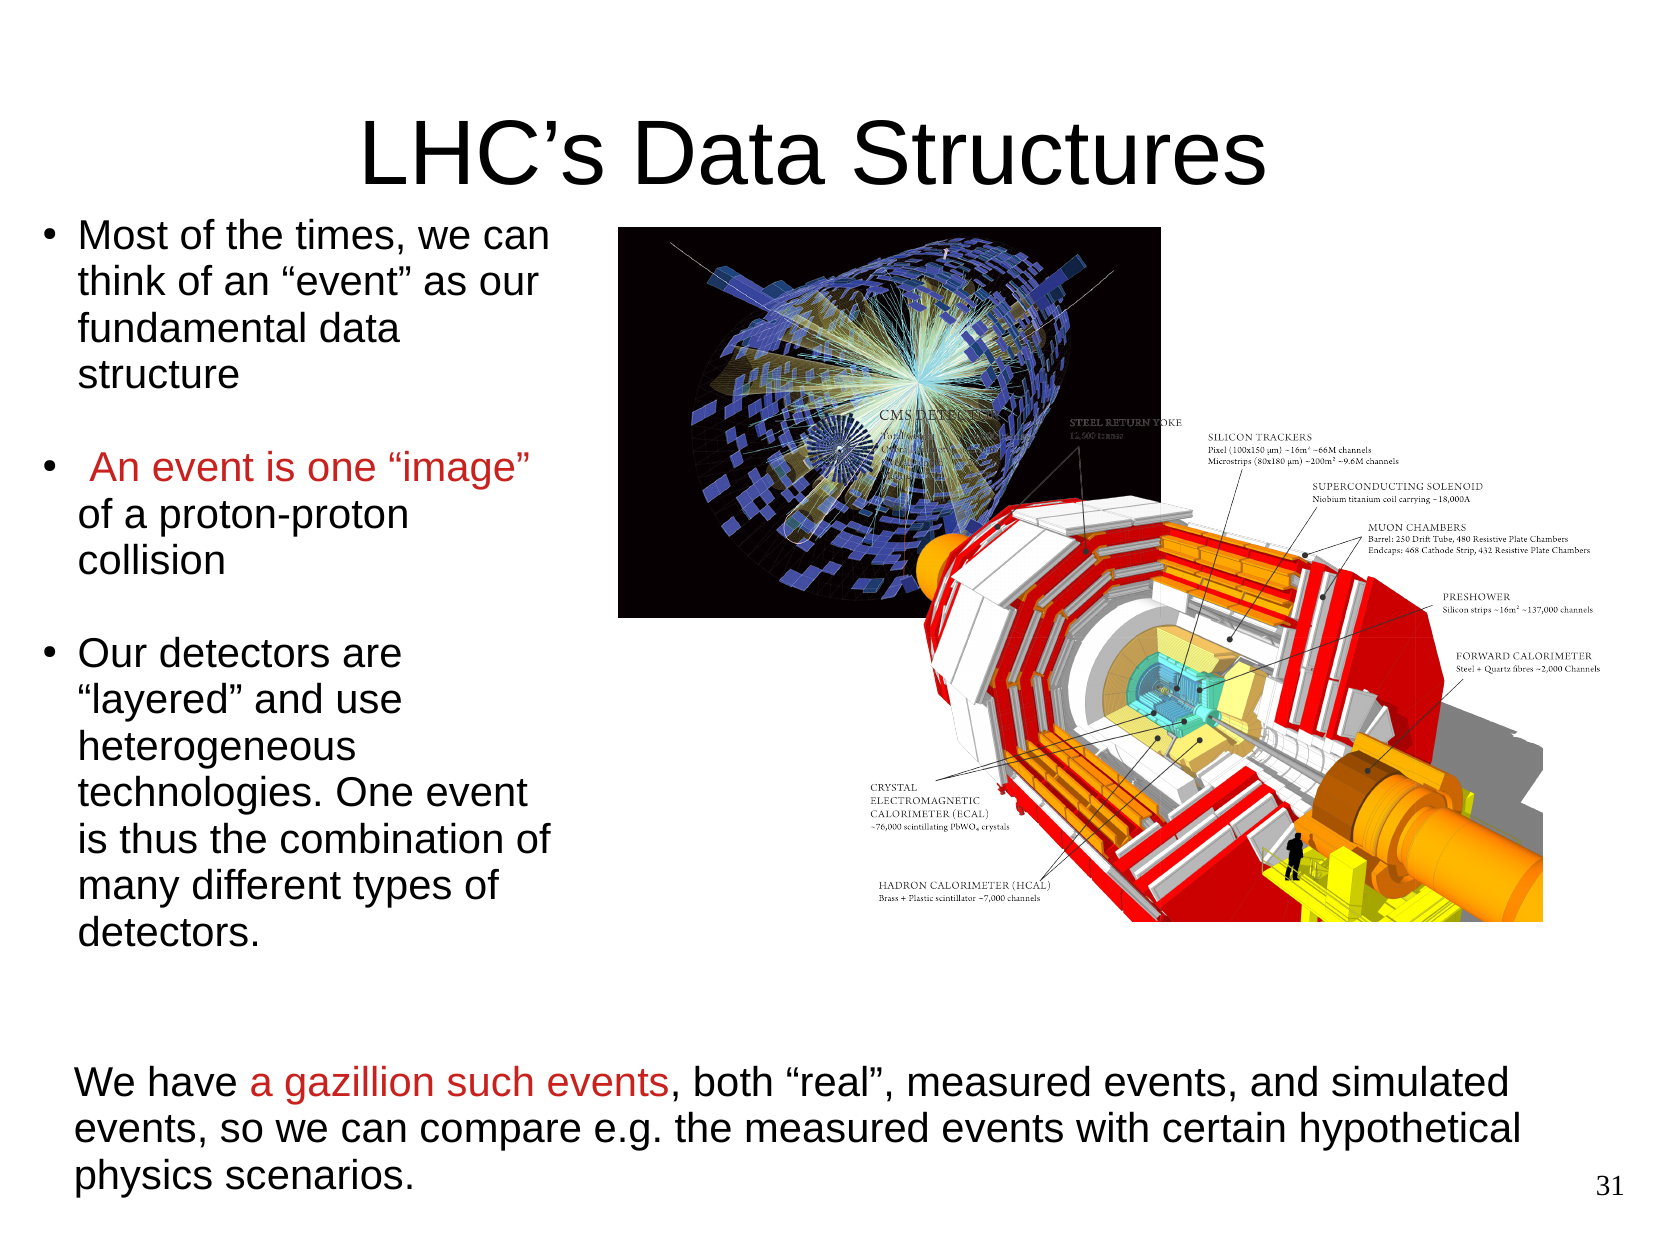

# LHC’s Data Structures
Most of the times, we can think of an “event” as our fundamental data structure
 An event is one “image” of a proton-proton collision
Our detectors are “layered” and use heterogeneous technologies. One event is thus the combination of many different types of detectors.
We have a gazillion such events, both “real”, measured events, and simulated events, so we can compare e.g. the measured events with certain hypothetical physics scenarios.
31